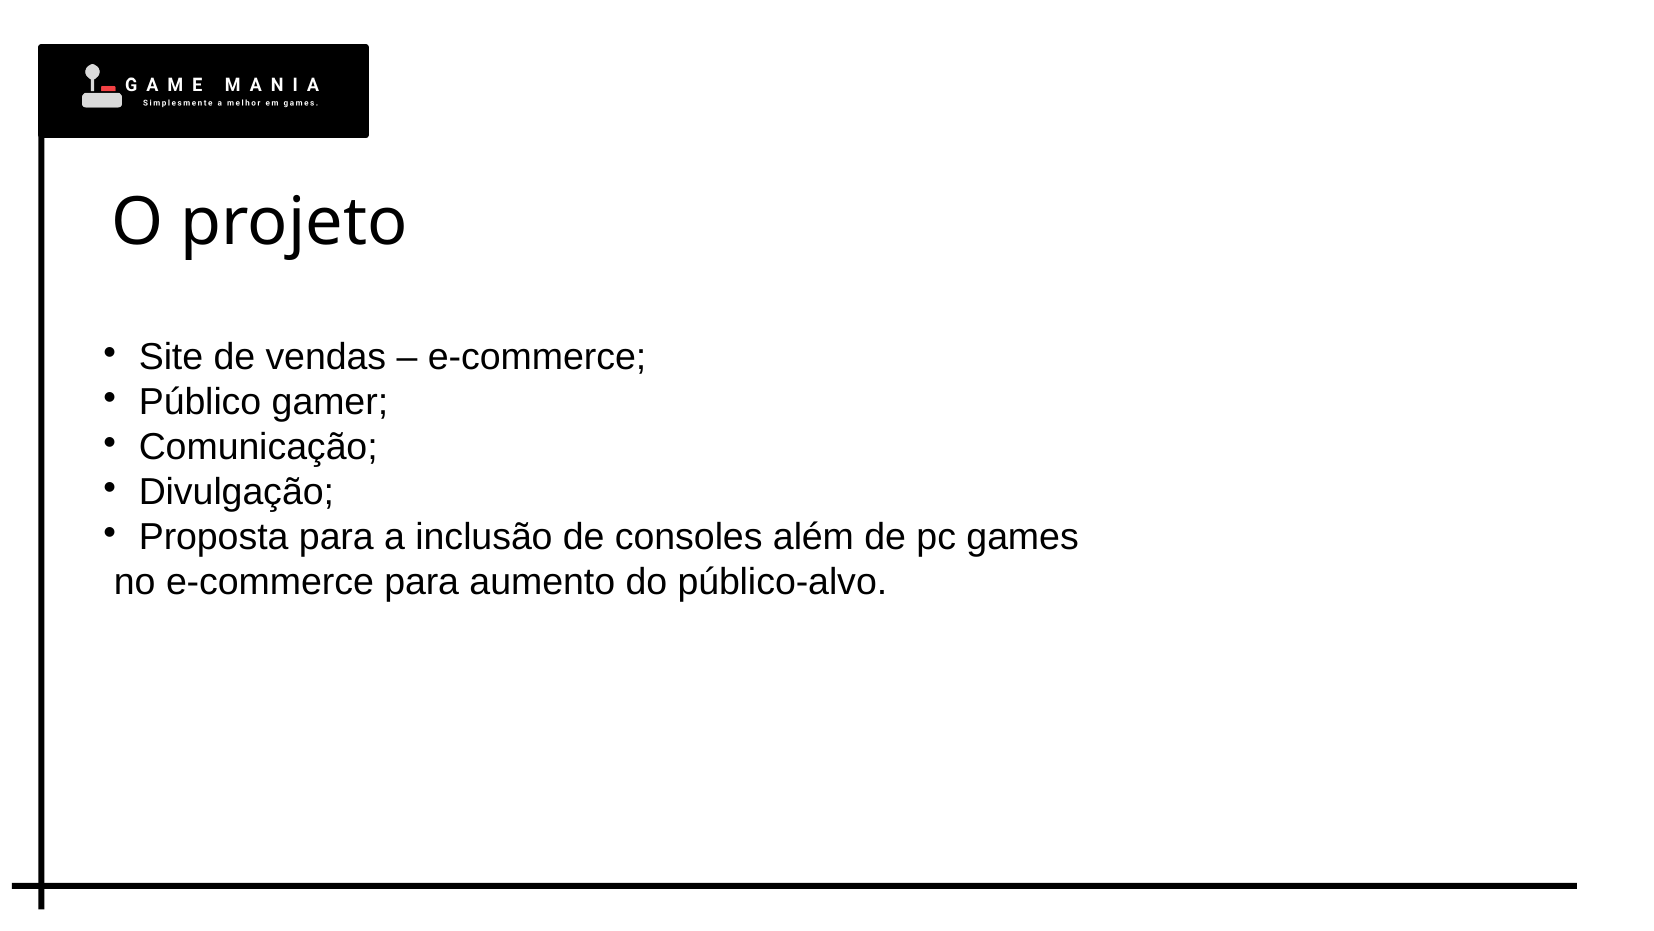

# O projeto
Site de vendas – e-commerce;
Público gamer;
Comunicação;
Divulgação;
Proposta para a inclusão de consoles além de pc games
 no e-commerce para aumento do público-alvo.